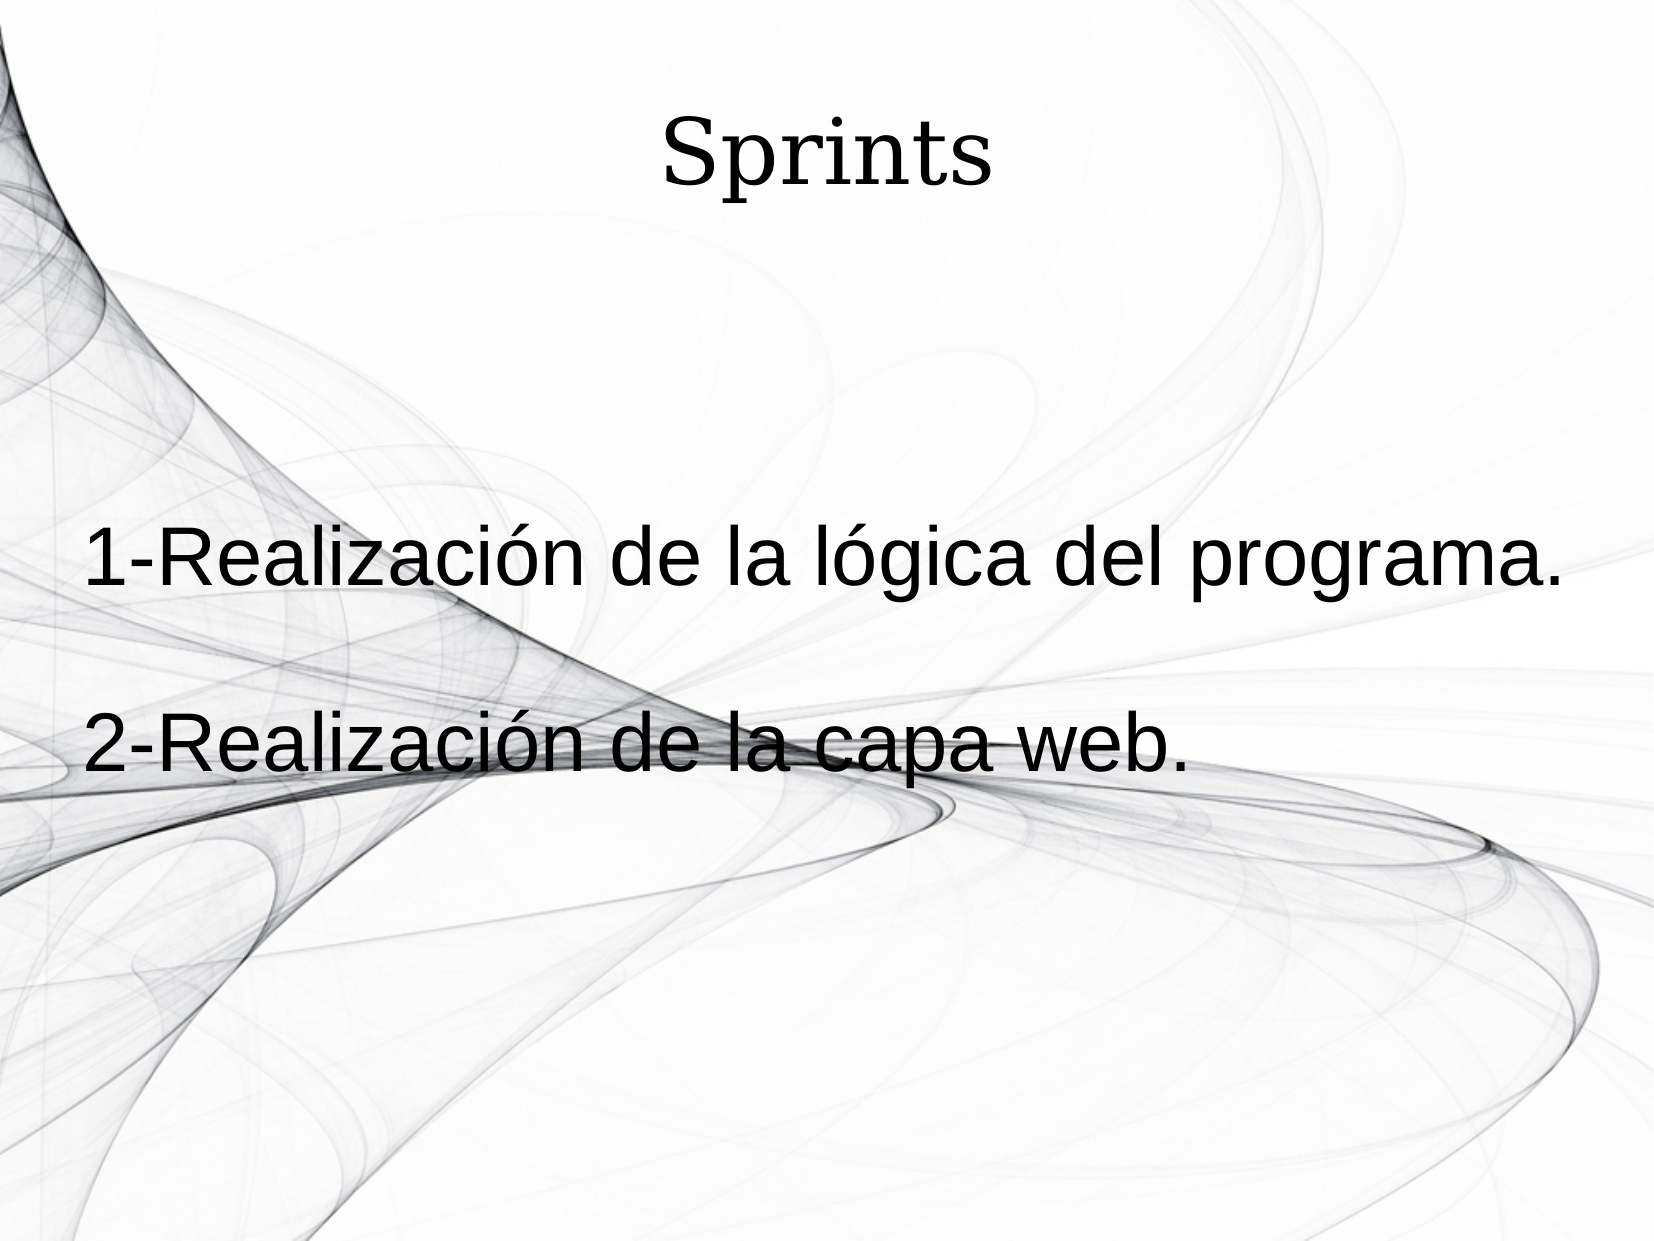

# Sprints
1-Realización de la lógica del programa.
2-Realización de la capa web.